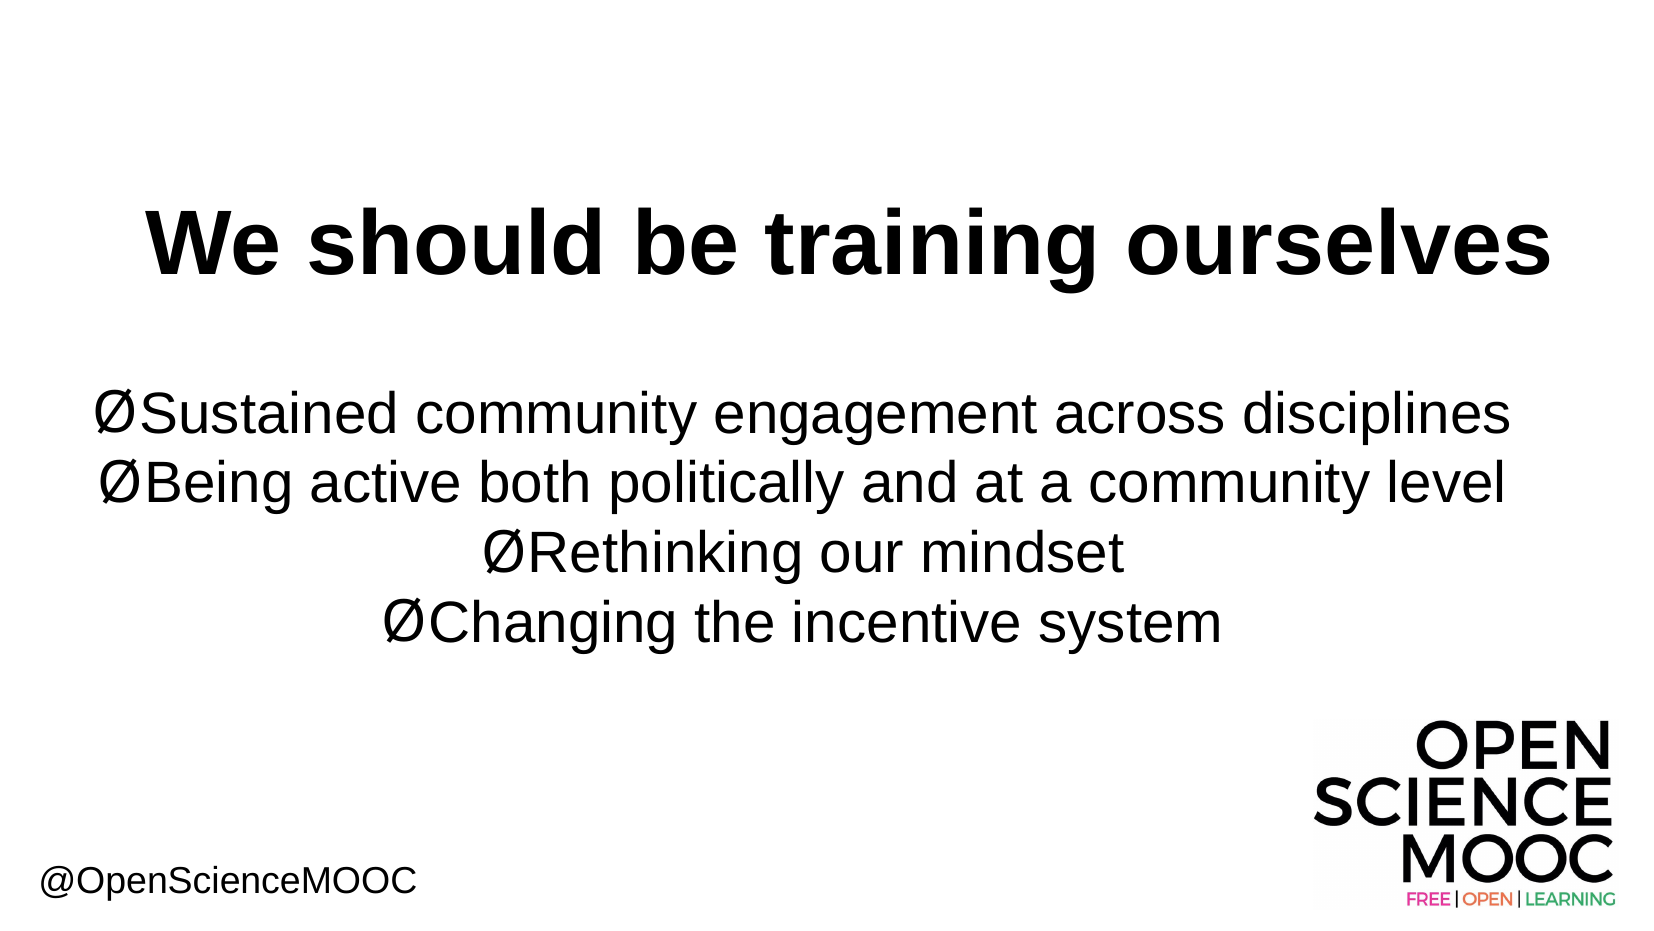

# We should be training ourselves
Sustained community engagement across disciplines
Being active both politically and at a community level
Rethinking our mindset
Changing the incentive system
@OpenScienceMOOC